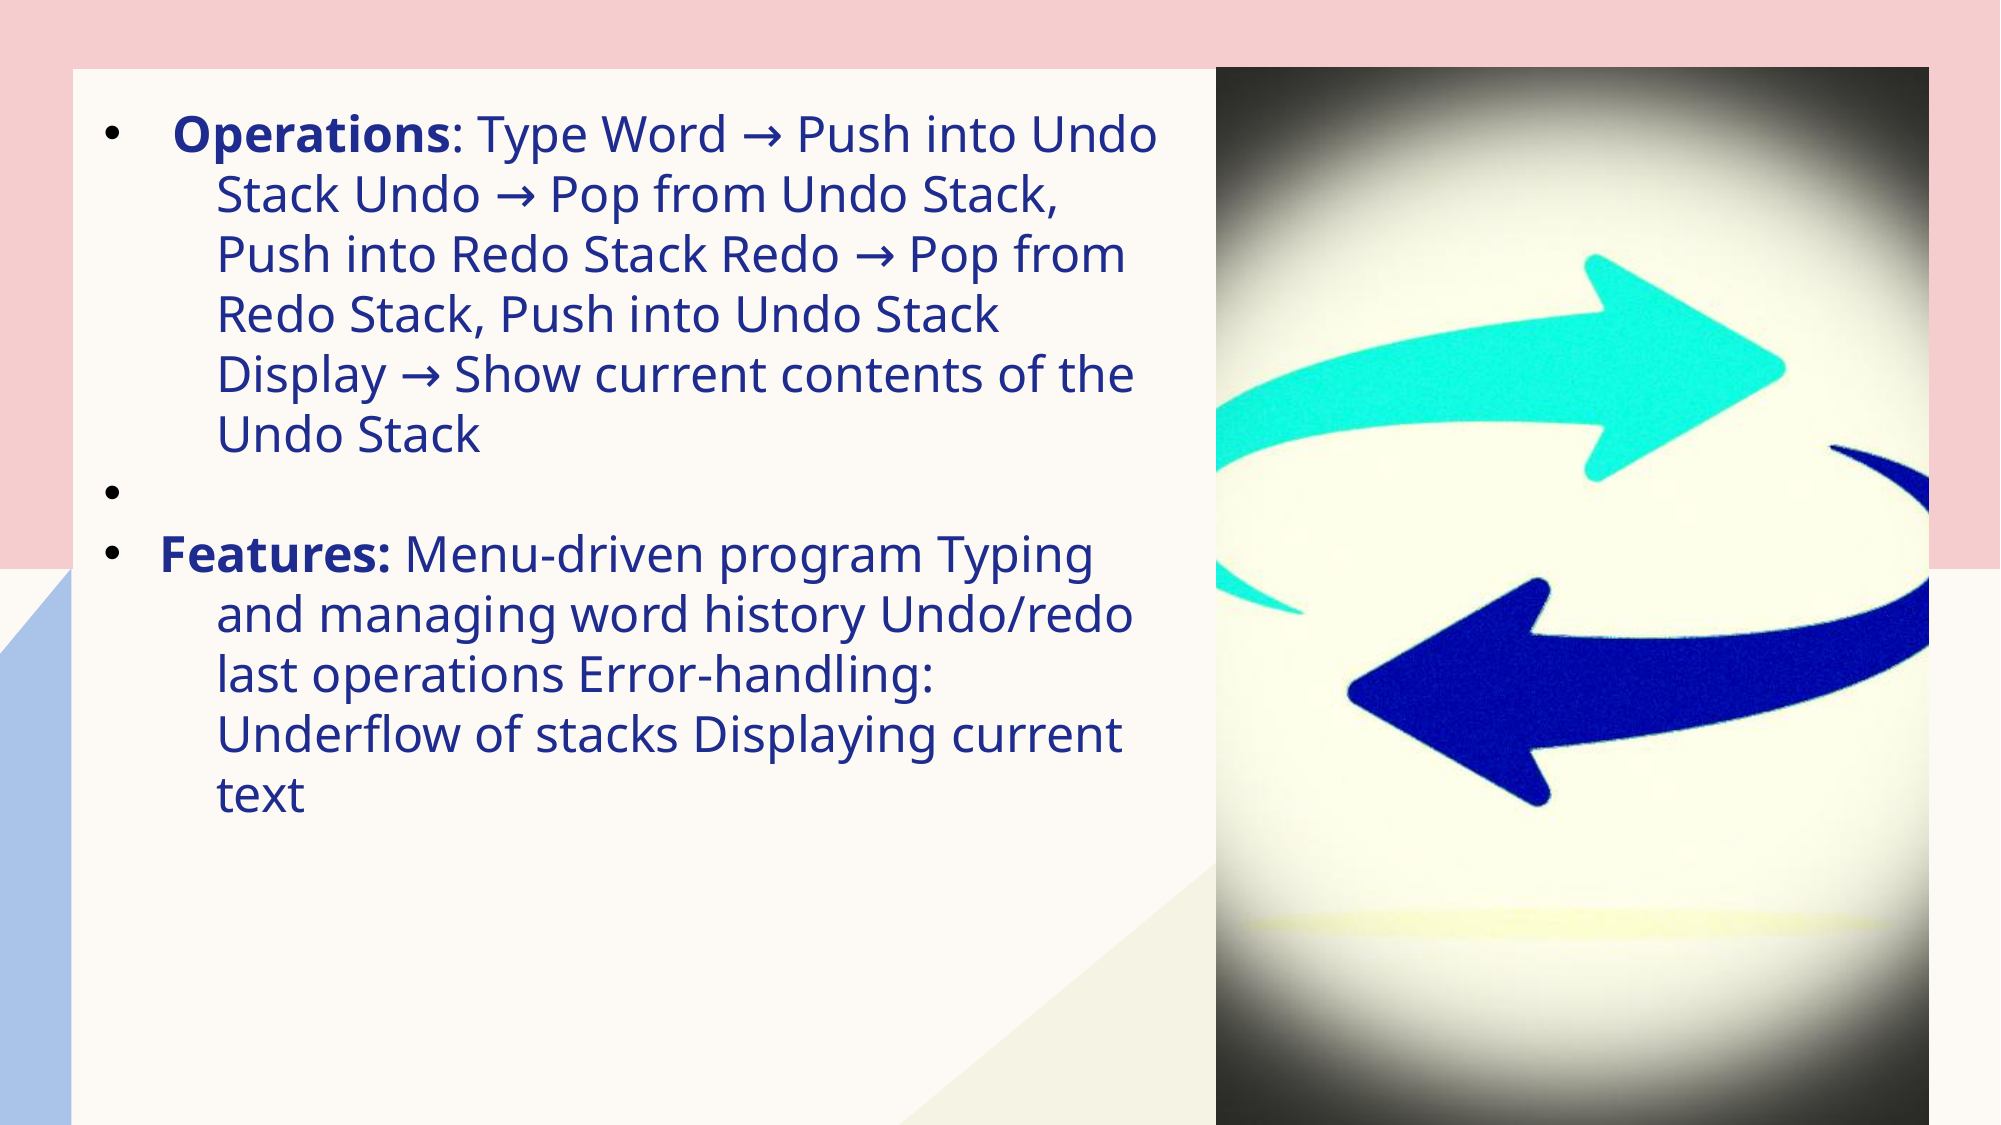

# Operations: Type Word → Push into Undo Stack Undo → Pop from Undo Stack, Push into Redo Stack Redo → Pop from Redo Stack, Push into Undo Stack Display → Show current contents of the Undo Stack
Features: Menu-driven program Typing and managing word history Undo/redo last operations Error-handling: Underflow of stacks Displaying current text